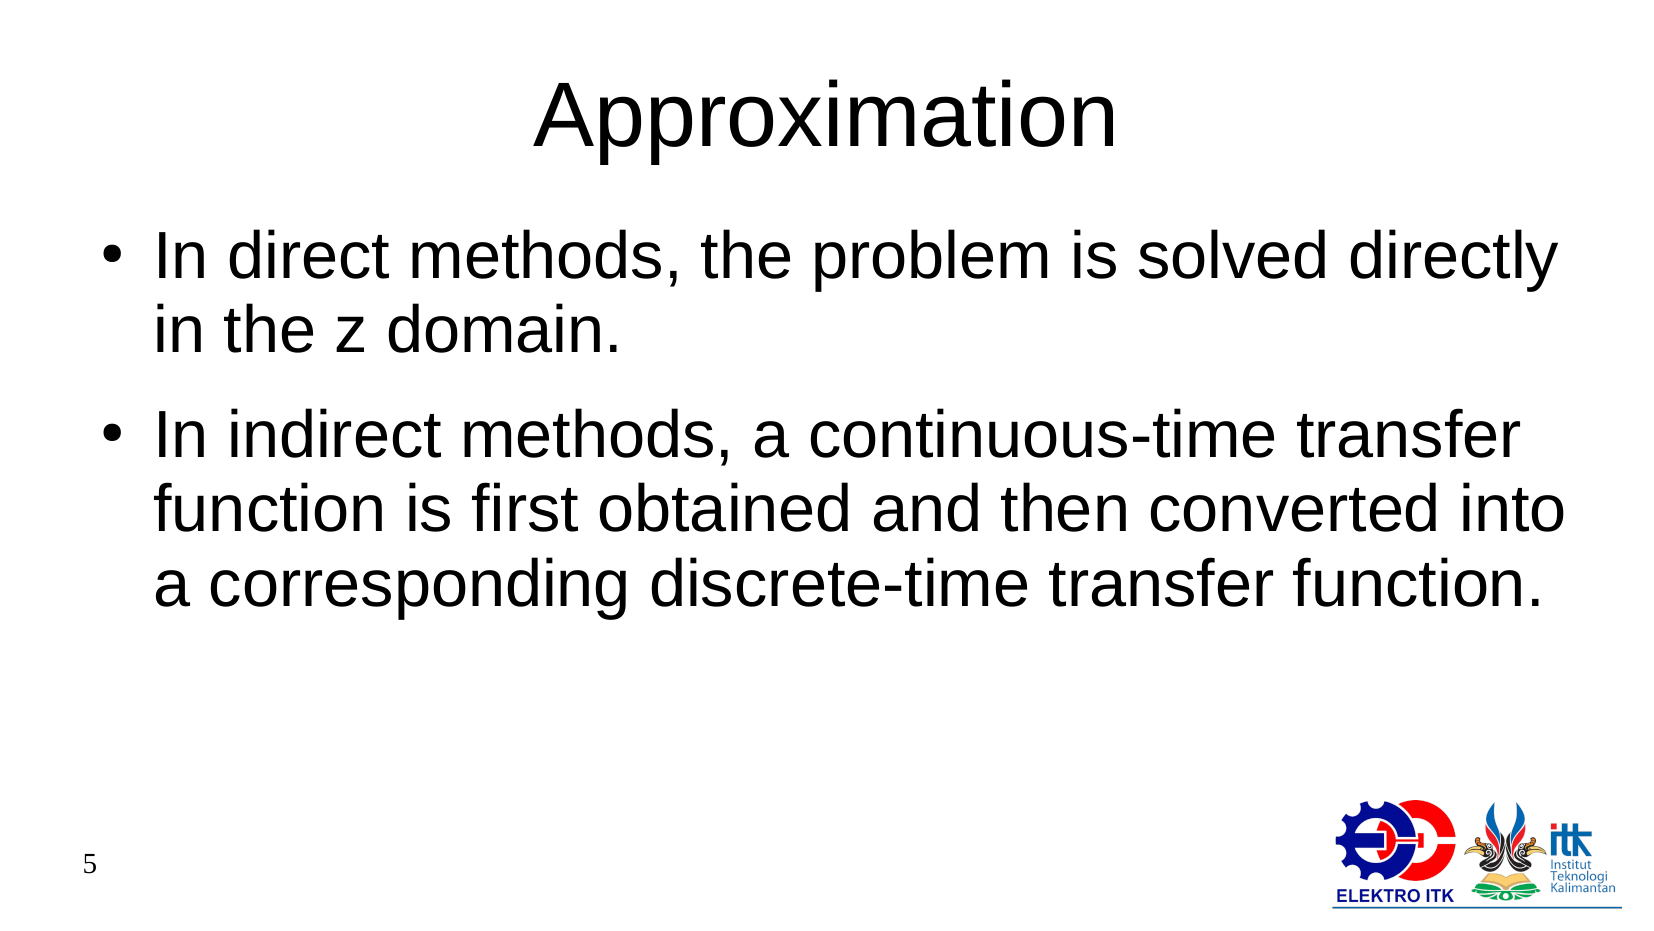

# Approximation
In direct methods, the problem is solved directly in the z domain.
In indirect methods, a continuous-time transfer function is ﬁrst obtained and then converted into a corresponding discrete-time transfer function.